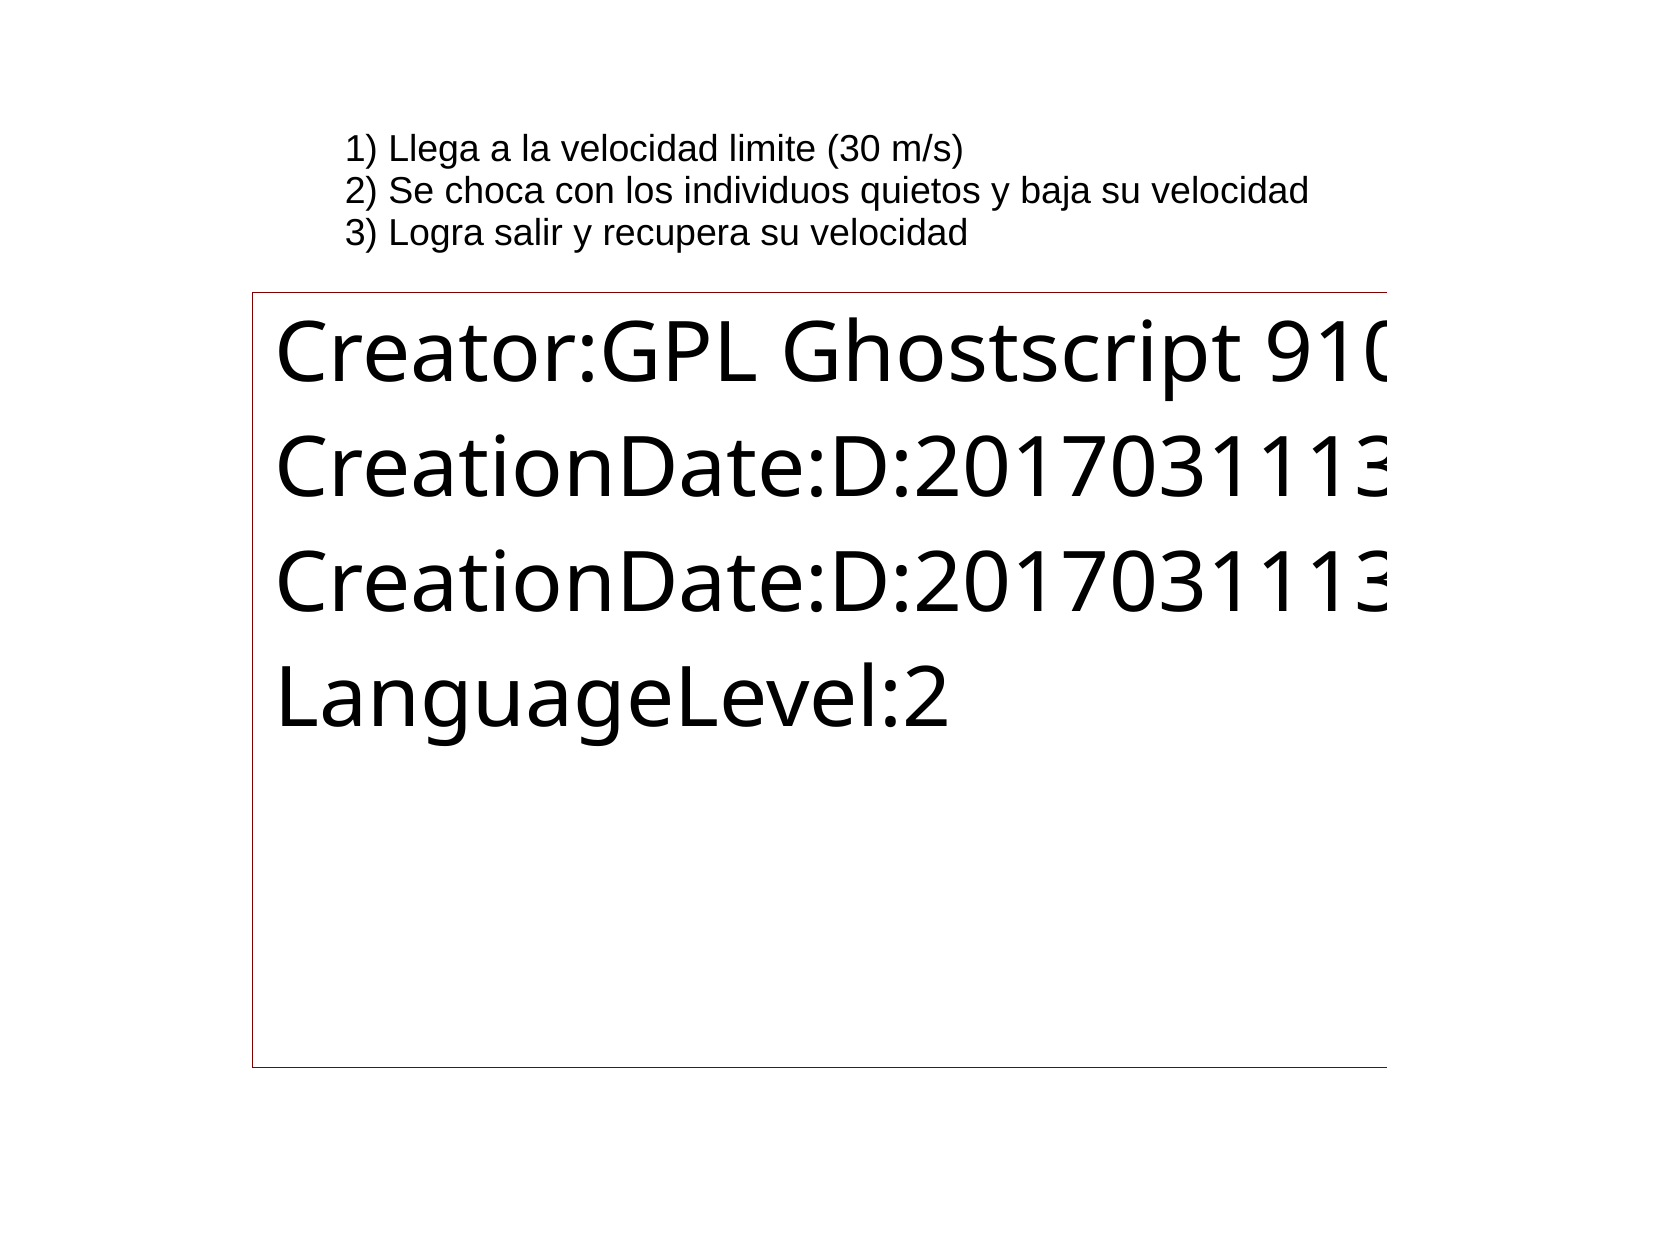

1) Llega a la velocidad limite (30 m/s)
2) Se choca con los individuos quietos y baja su velocidad
3) Logra salir y recupera su velocidad